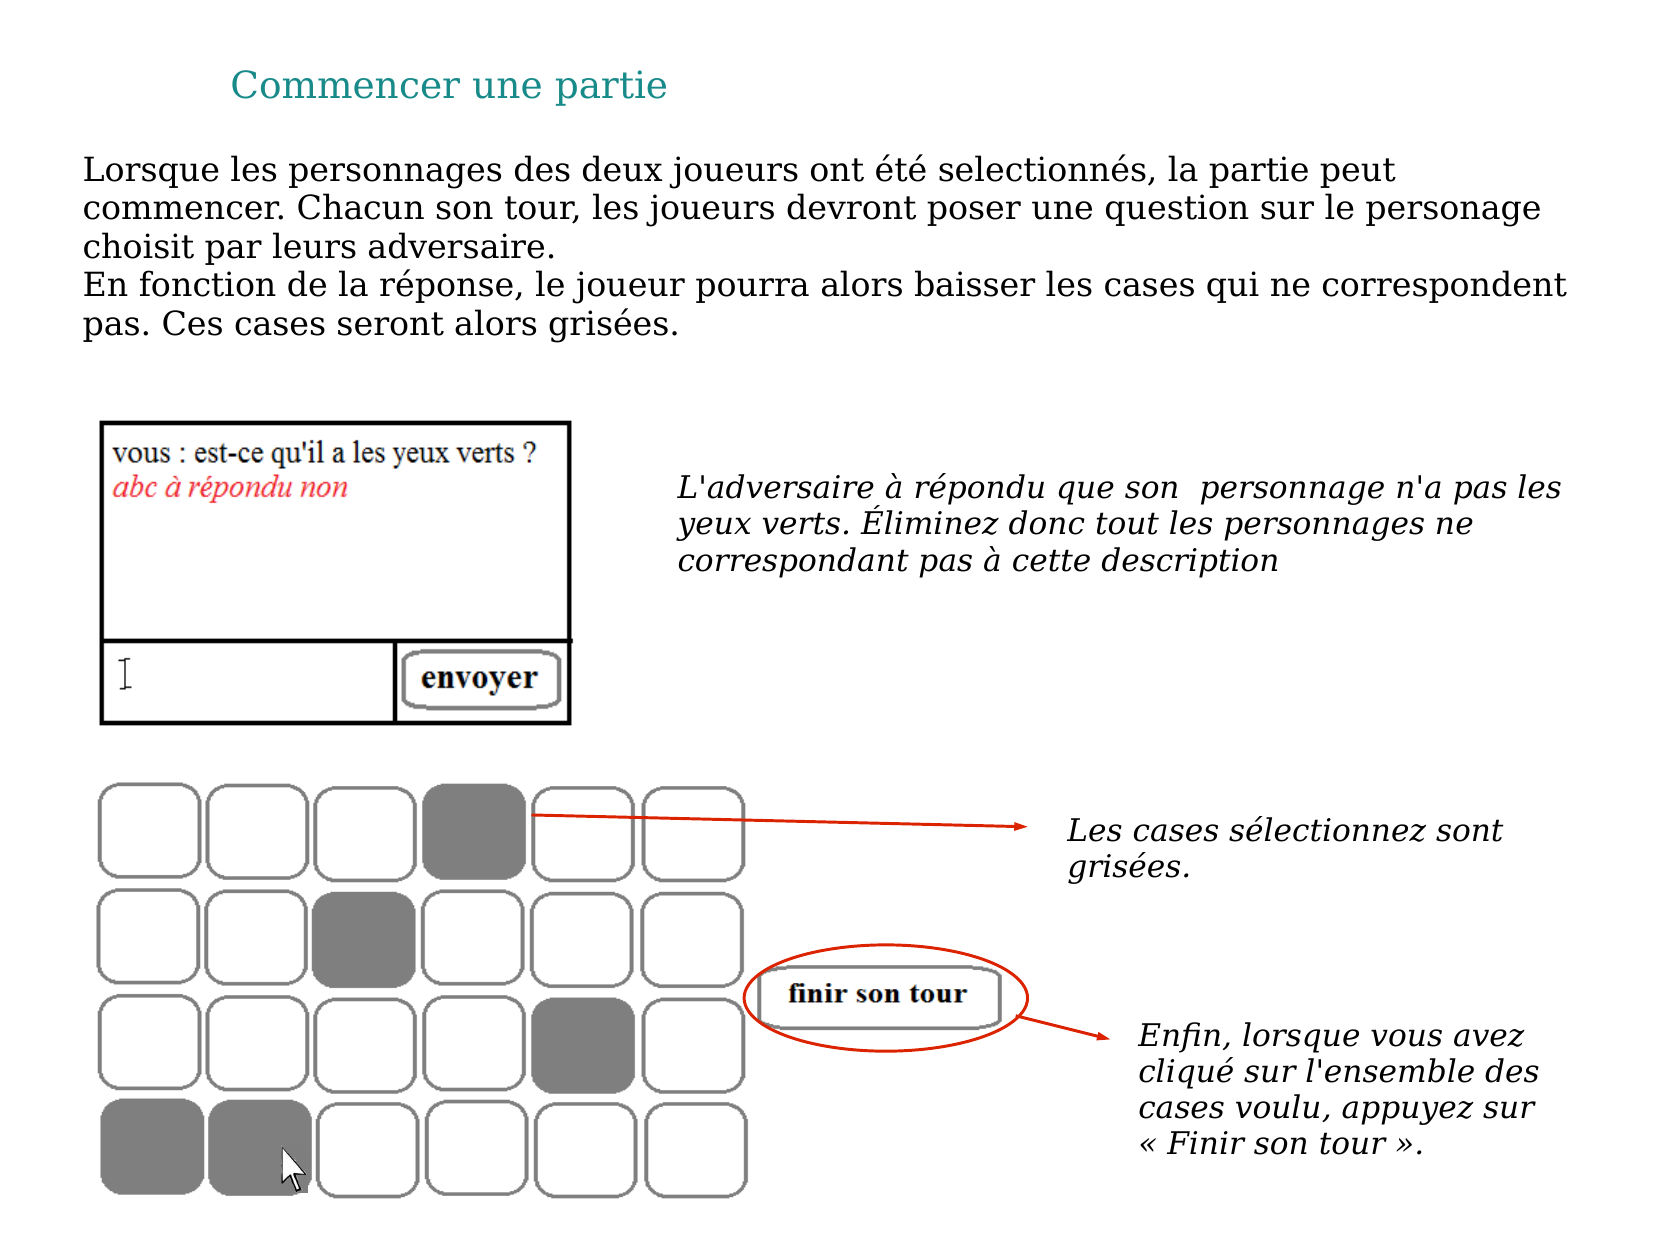

Commencer une partie
Lorsque les personnages des deux joueurs ont été selectionnés, la partie peut commencer. Chacun son tour, les joueurs devront poser une question sur le personage choisit par leurs adversaire.
En fonction de la réponse, le joueur pourra alors baisser les cases qui ne correspondent pas. Ces cases seront alors grisées.
L'adversaire à répondu que son personnage n'a pas les yeux verts. Éliminez donc tout les personnages ne correspondant pas à cette description
Les cases sélectionnez sont grisées.
Enfin, lorsque vous avez cliqué sur l'ensemble des cases voulu, appuyez sur « Finir son tour ».